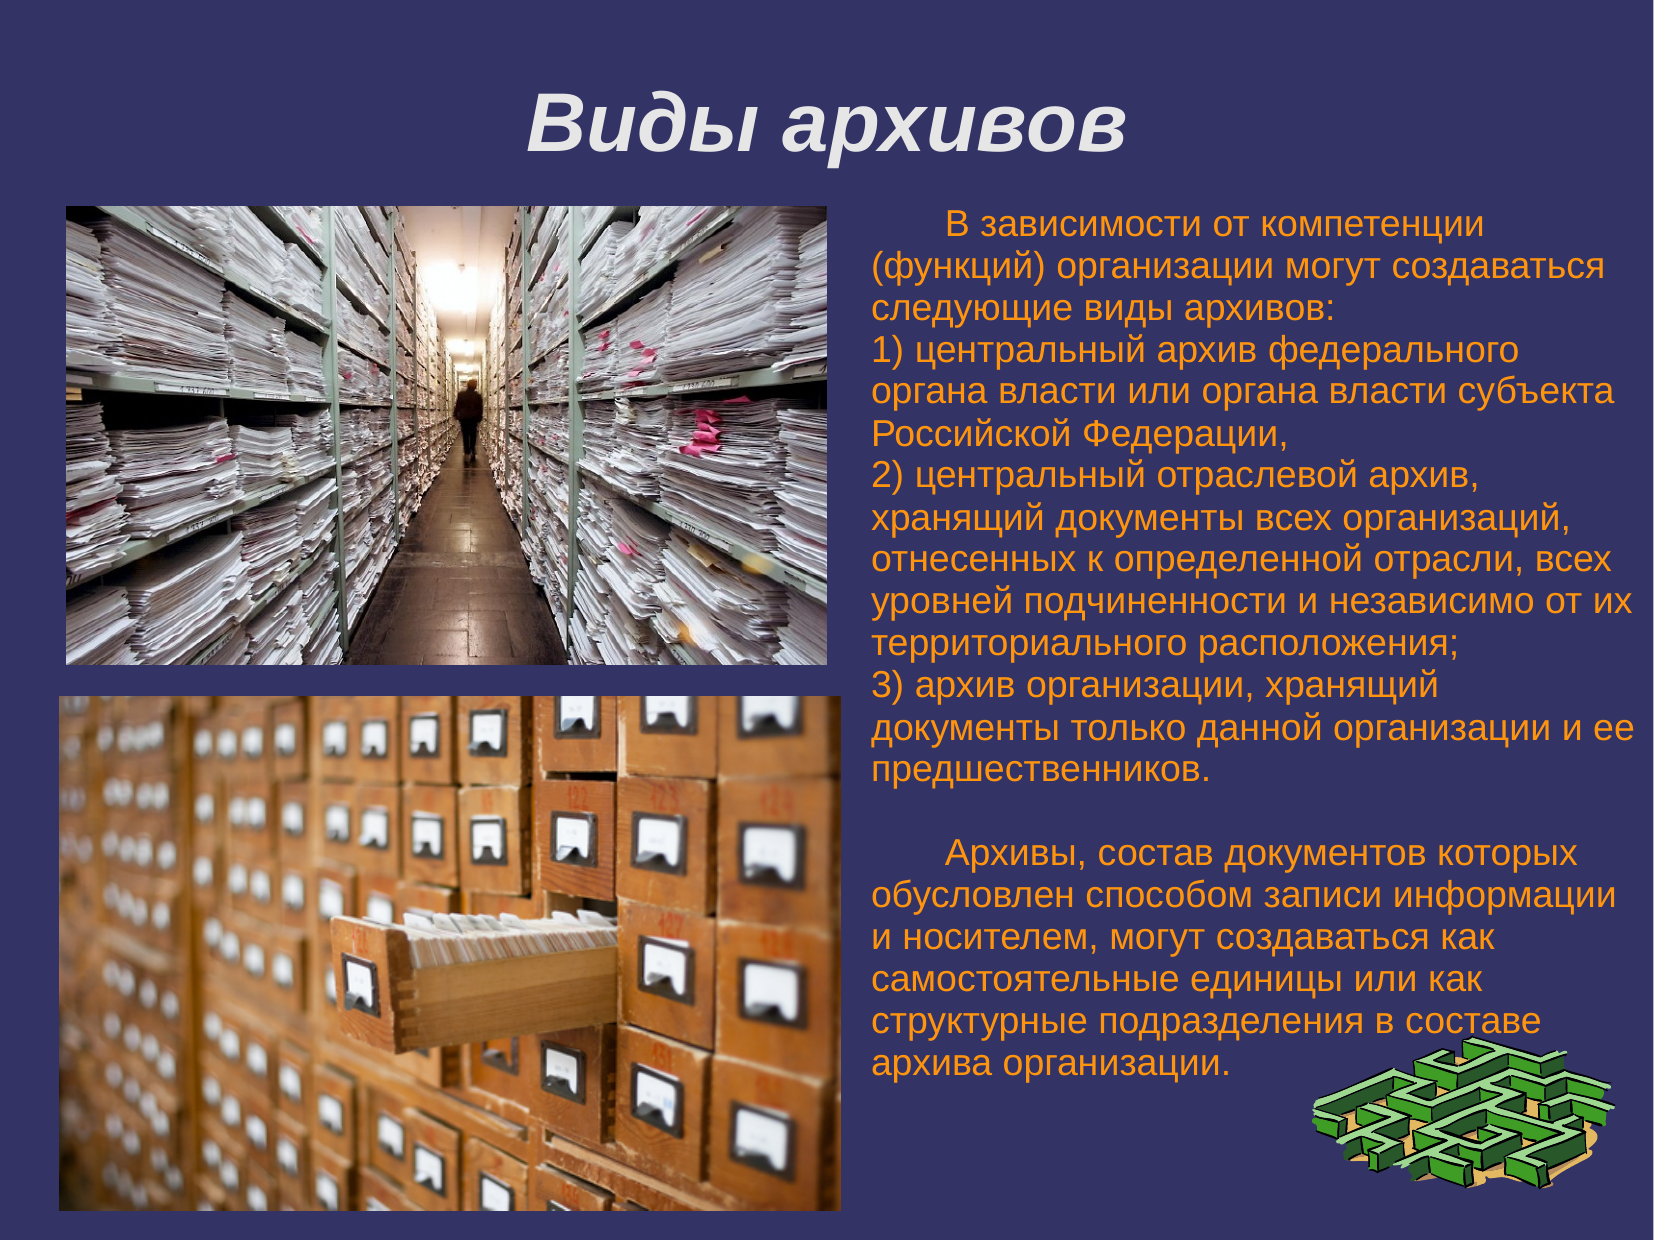

# Виды архивов
	В зависимости от компетенции (функций) организации могут создаваться следующие виды архивов:
1) центральный архив федерального органа власти или органа власти субъекта Российской Федерации,
2) центральный отраслевой архив, хранящий документы всех организаций, отнесенных к определенной отрасли, всех уровней подчиненности и независимо от их территориального расположения;
3) архив организации, хранящий документы только данной организации и ее предшественников.
 	Архивы, состав документов которых обусловлен способом записи информации и носителем, могут создаваться как самостоятельные единицы или как структурные подразделения в составе архива организации.